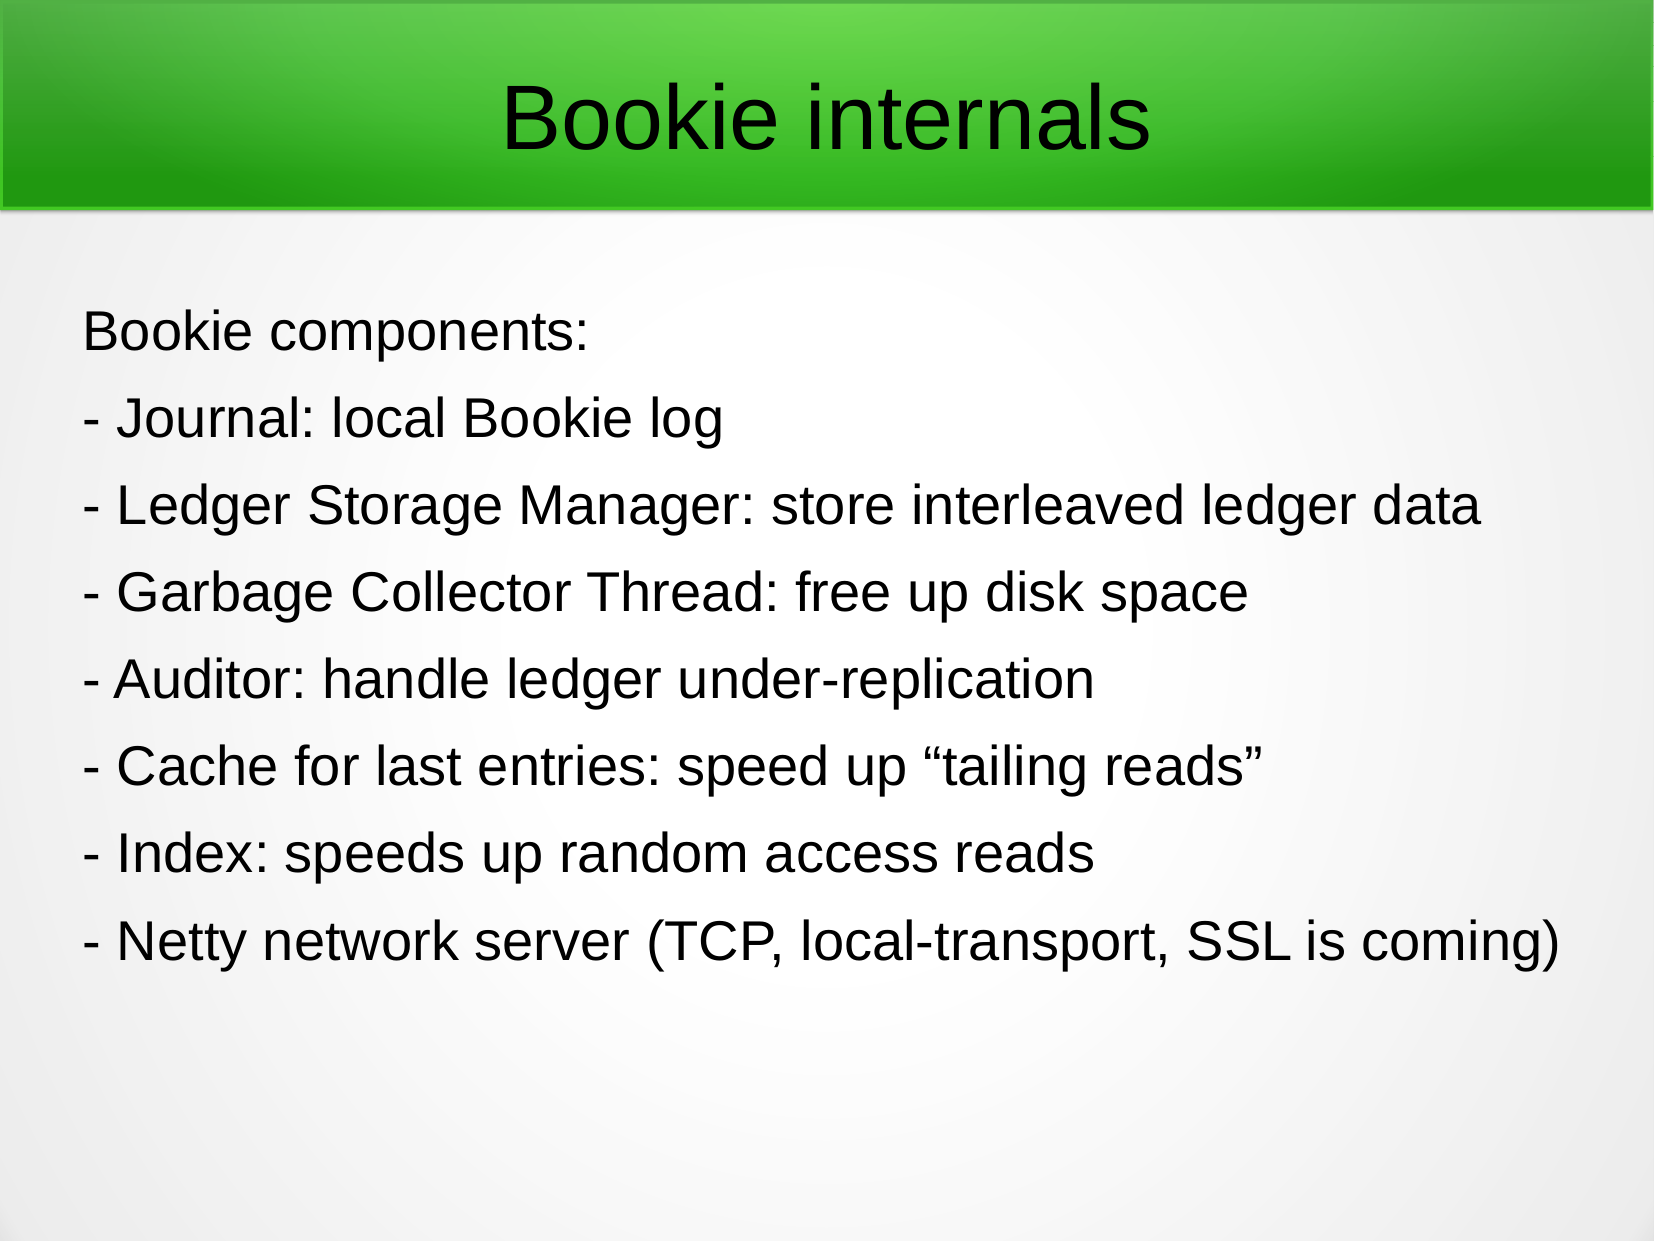

# Bookie internals
Bookie components:
- Journal: local Bookie log
- Ledger Storage Manager: store interleaved ledger data
- Garbage Collector Thread: free up disk space
- Auditor: handle ledger under-replication
- Cache for last entries: speed up “tailing reads”
- Index: speeds up random access reads
- Netty network server (TCP, local-transport, SSL is coming)